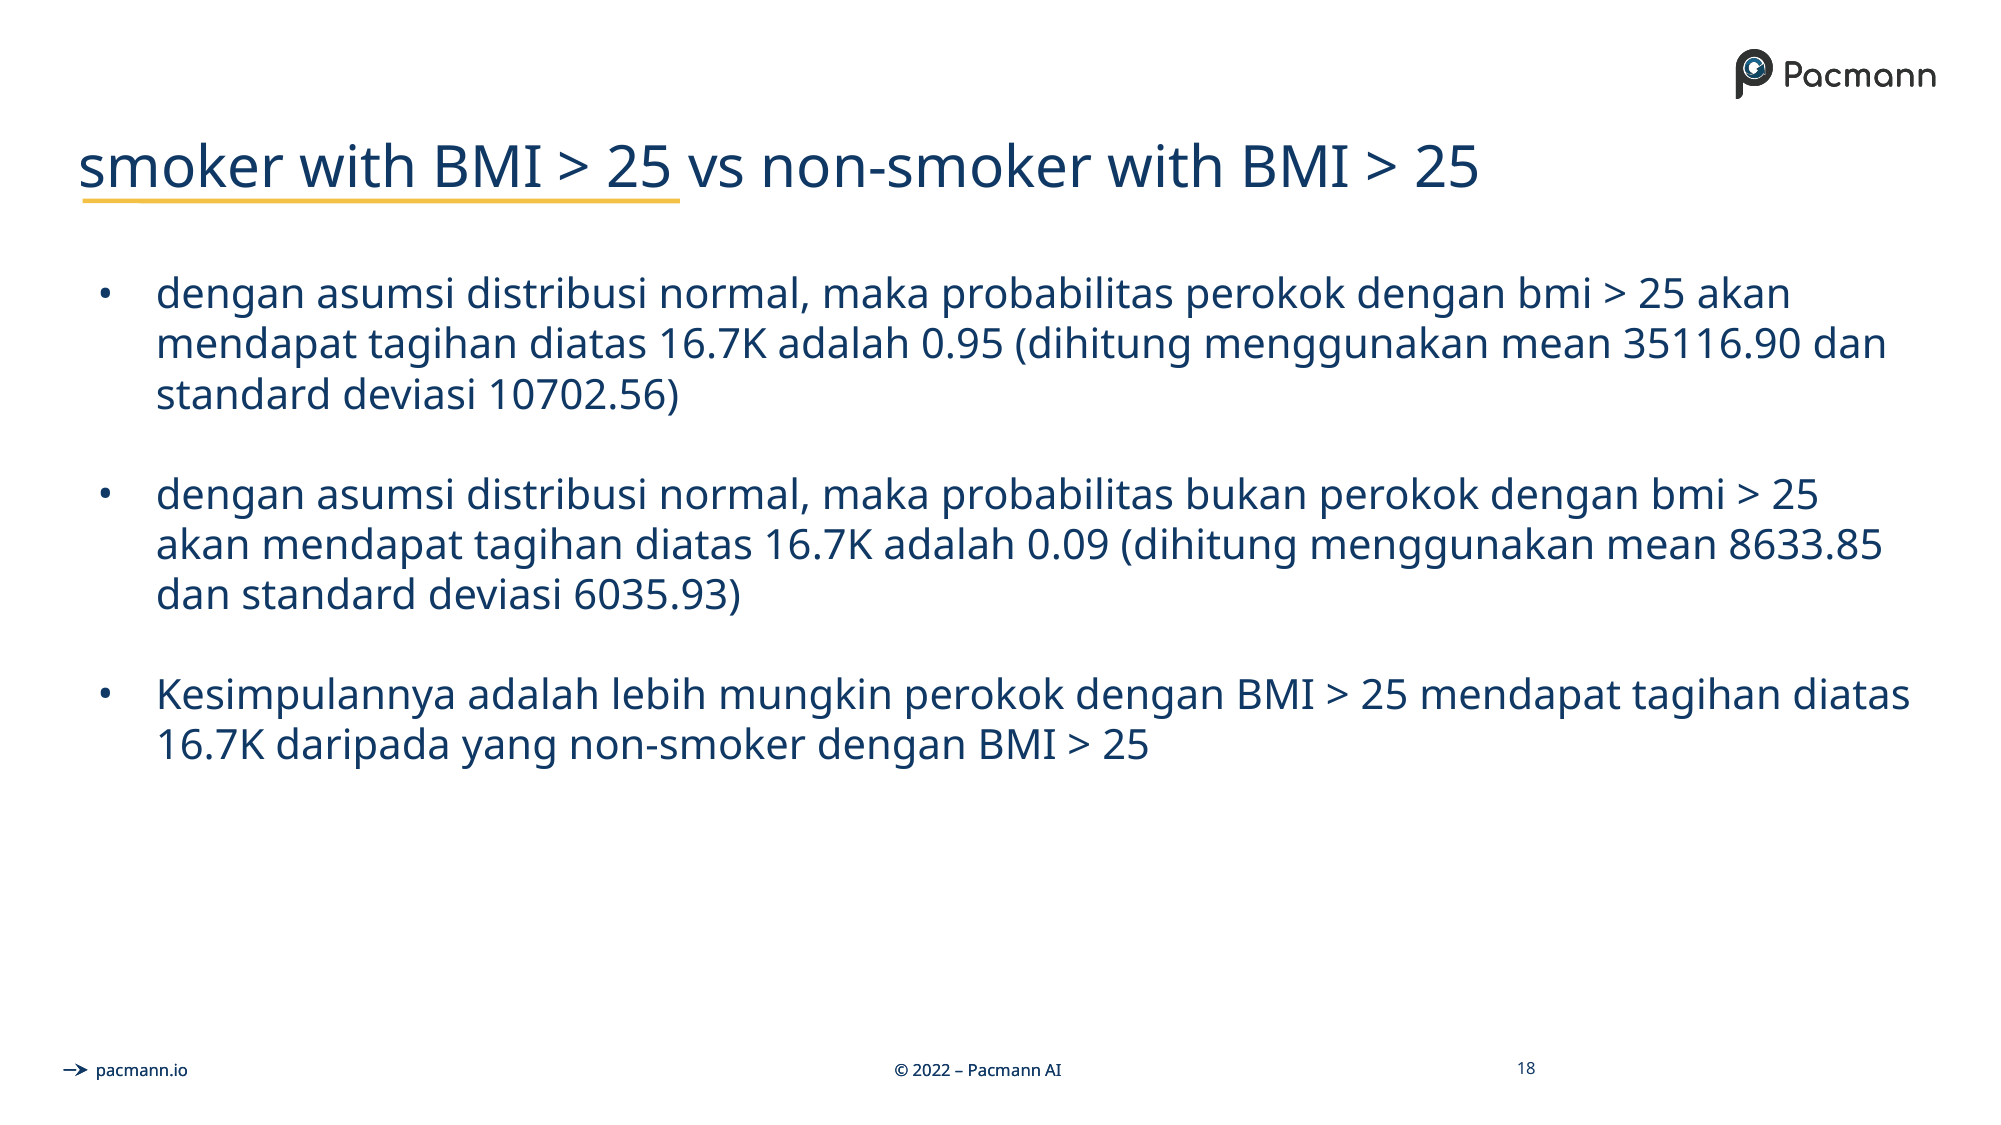

# smoker with BMI > 25 vs non-smoker with BMI > 25
dengan asumsi distribusi normal, maka probabilitas perokok dengan bmi > 25 akan mendapat tagihan diatas 16.7K adalah 0.95 (dihitung menggunakan mean 35116.90 dan standard deviasi 10702.56)
dengan asumsi distribusi normal, maka probabilitas bukan perokok dengan bmi > 25 akan mendapat tagihan diatas 16.7K adalah 0.09 (dihitung menggunakan mean 8633.85 dan standard deviasi 6035.93)
Kesimpulannya adalah lebih mungkin perokok dengan BMI > 25 mendapat tagihan diatas 16.7K daripada yang non-smoker dengan BMI > 25